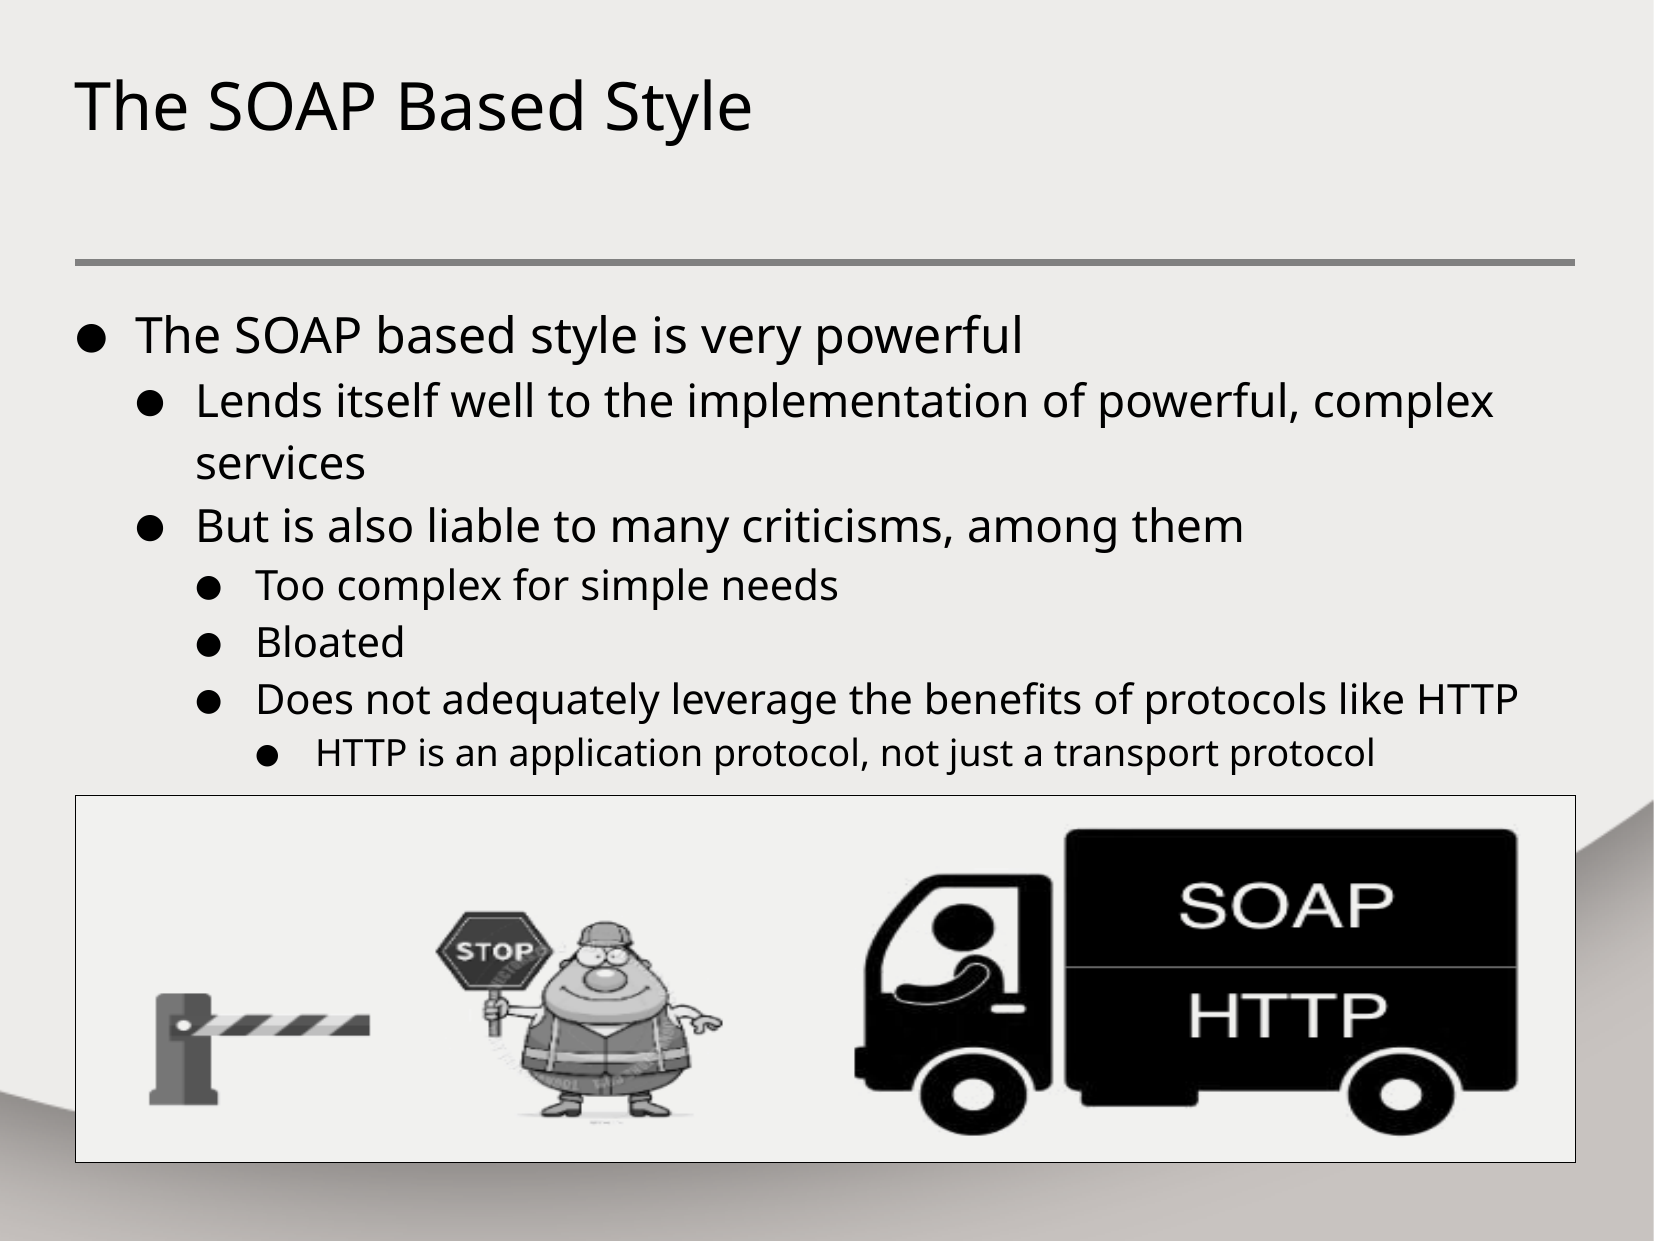

# The SOAP Based Style
The SOAP based style is very powerful
Lends itself well to the implementation of powerful, complex services
But is also liable to many criticisms, among them
Too complex for simple needs
Bloated
Does not adequately leverage the benefits of protocols like HTTP
HTTP is an application protocol, not just a transport protocol